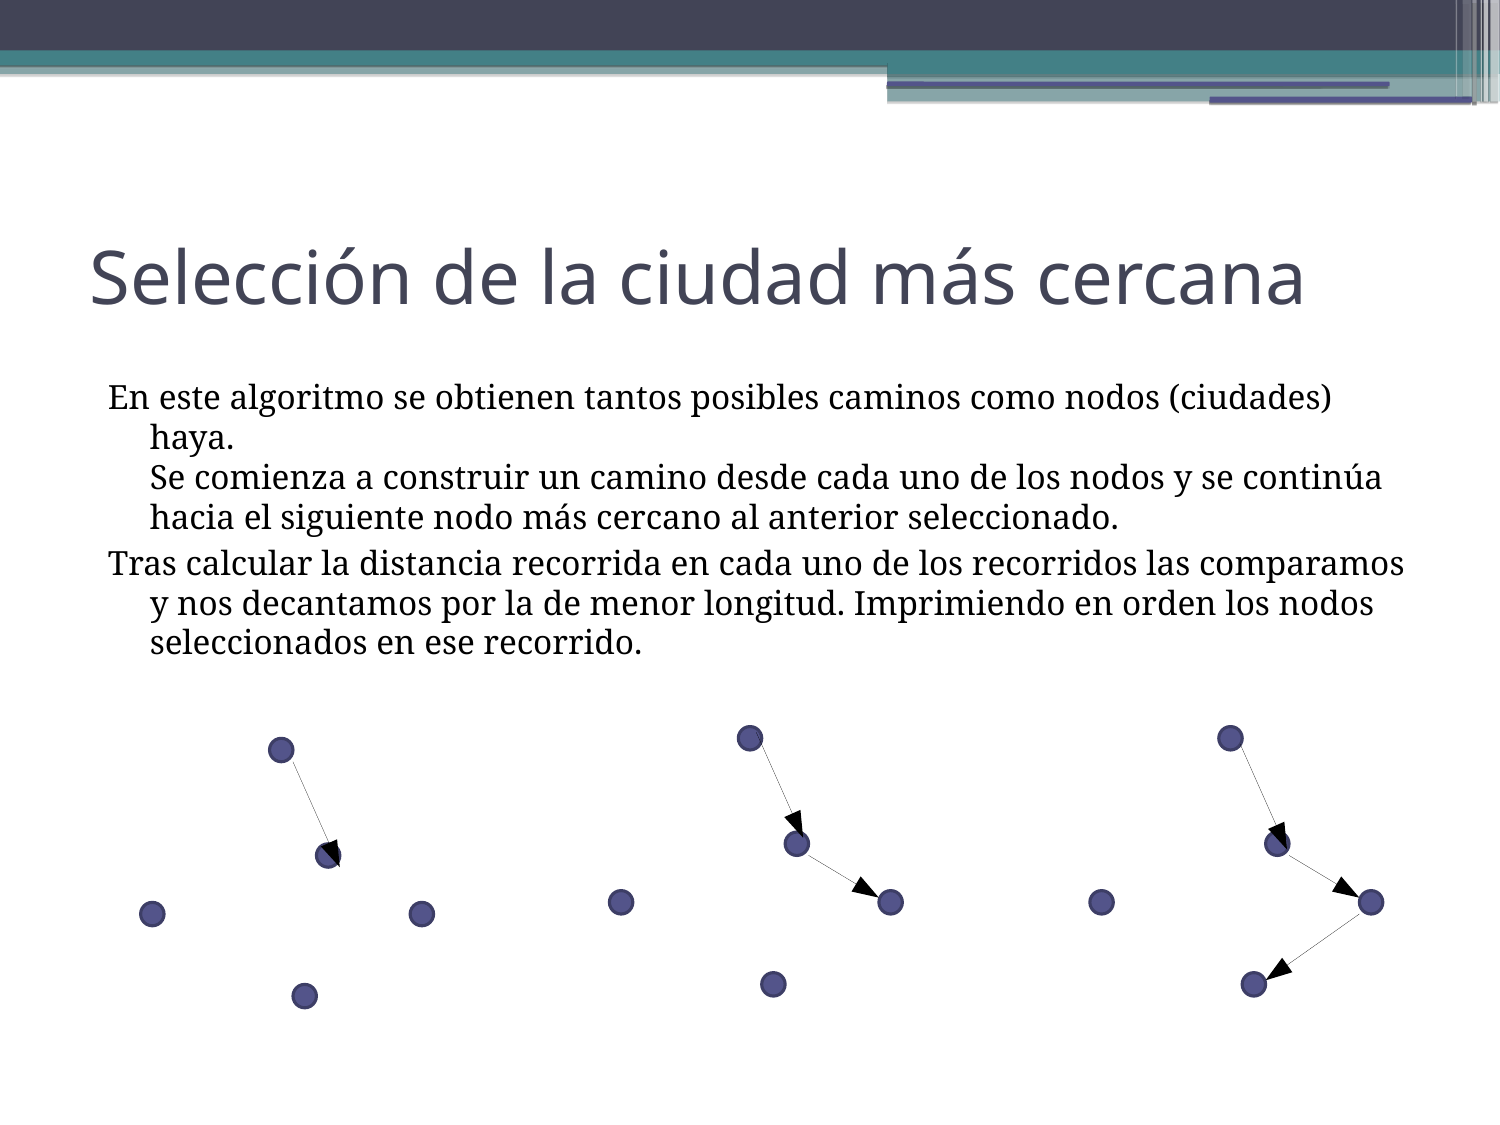

# Selección de la ciudad más cercana
En este algoritmo se obtienen tantos posibles caminos como nodos (ciudades) haya.
Se comienza a construir un camino desde cada uno de los nodos y se continúa hacia el siguiente nodo más cercano al anterior seleccionado.
Tras calcular la distancia recorrida en cada uno de los recorridos las comparamos y nos decantamos por la de menor longitud. Imprimiendo en orden los nodos seleccionados en ese recorrido.